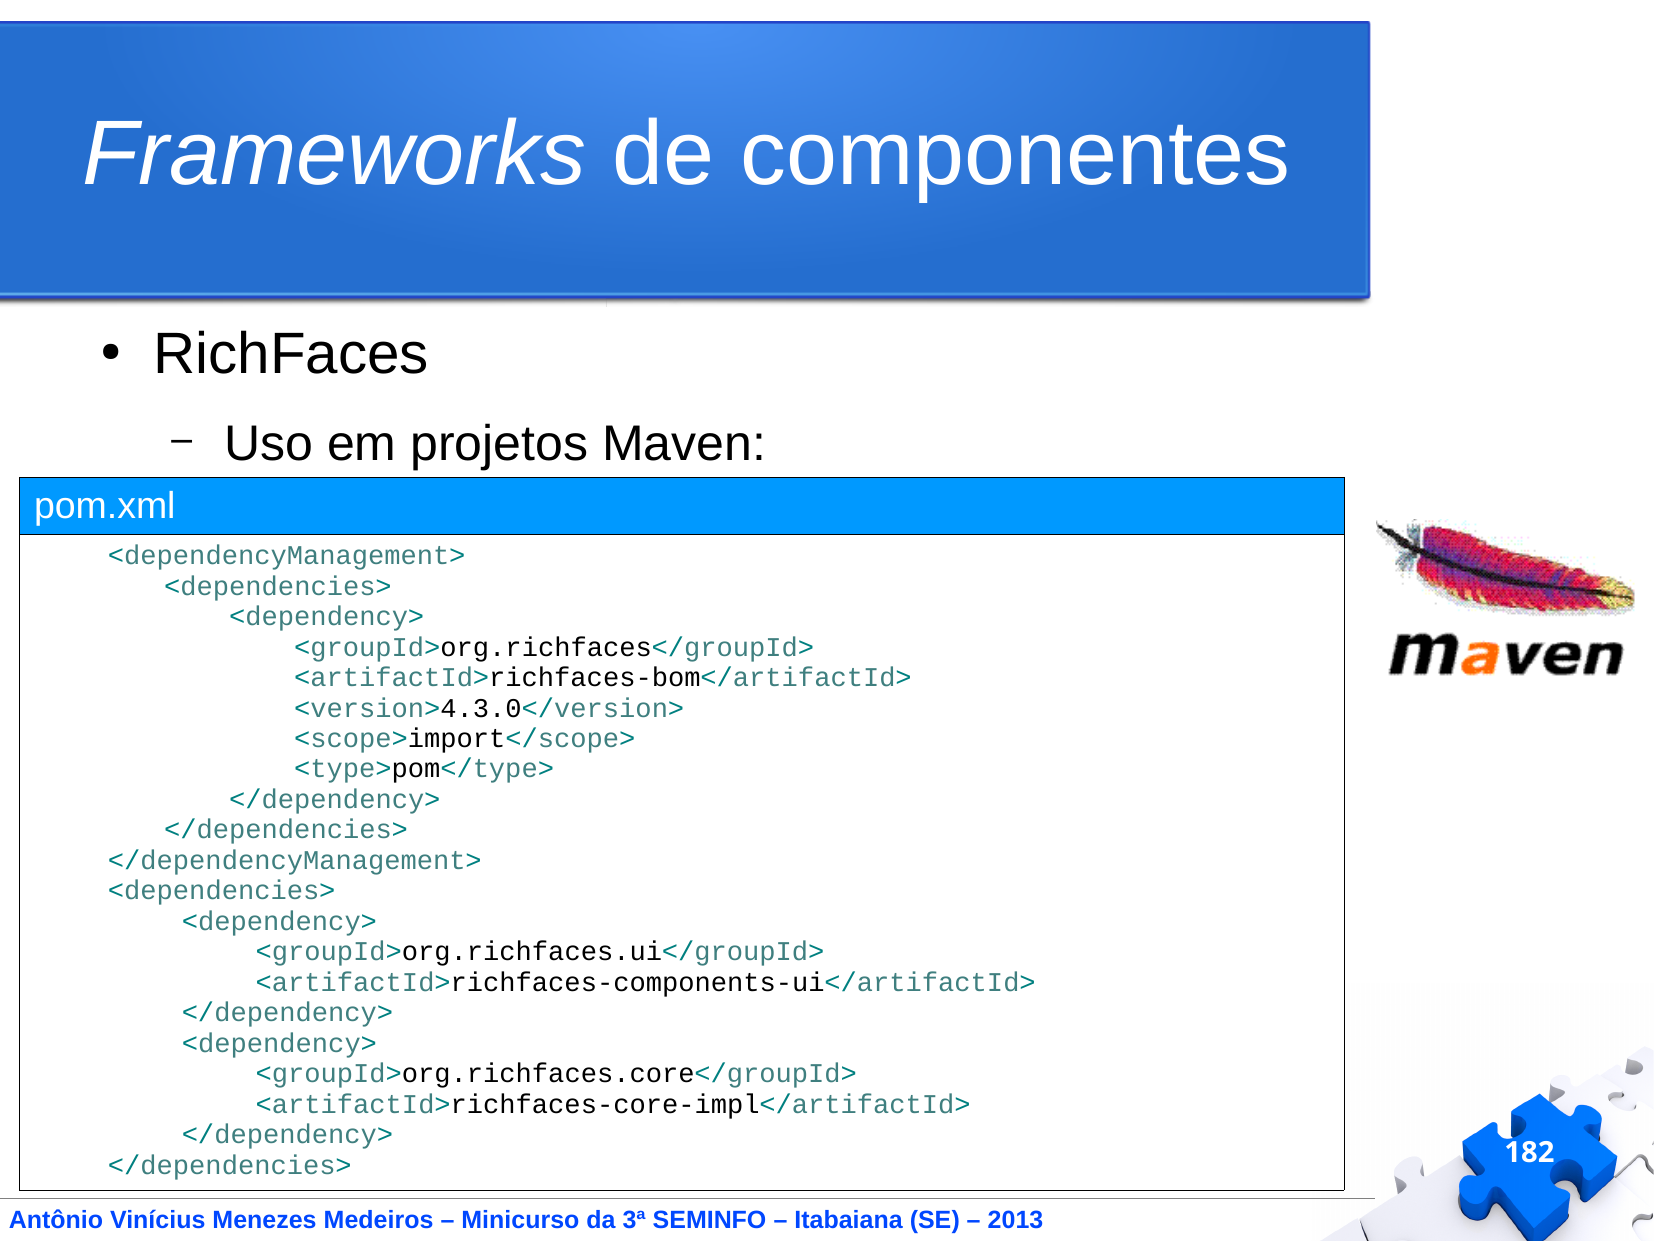

# Frameworks de componentes
RichFaces
Uso em projetos Maven:
| pom.xml |
| --- |
| <dependencyManagement> <dependencies> <dependency> <groupId>org.richfaces</groupId> <artifactId>richfaces-bom</artifactId> <version>4.3.0</version> <scope>import</scope> <type>pom</type> </dependency> </dependencies> </dependencyManagement> <dependencies> <dependency> <groupId>org.richfaces.ui</groupId> <artifactId>richfaces-components-ui</artifactId> </dependency> <dependency> <groupId>org.richfaces.core</groupId> <artifactId>richfaces-core-impl</artifactId> </dependency> </dependencies> |
182